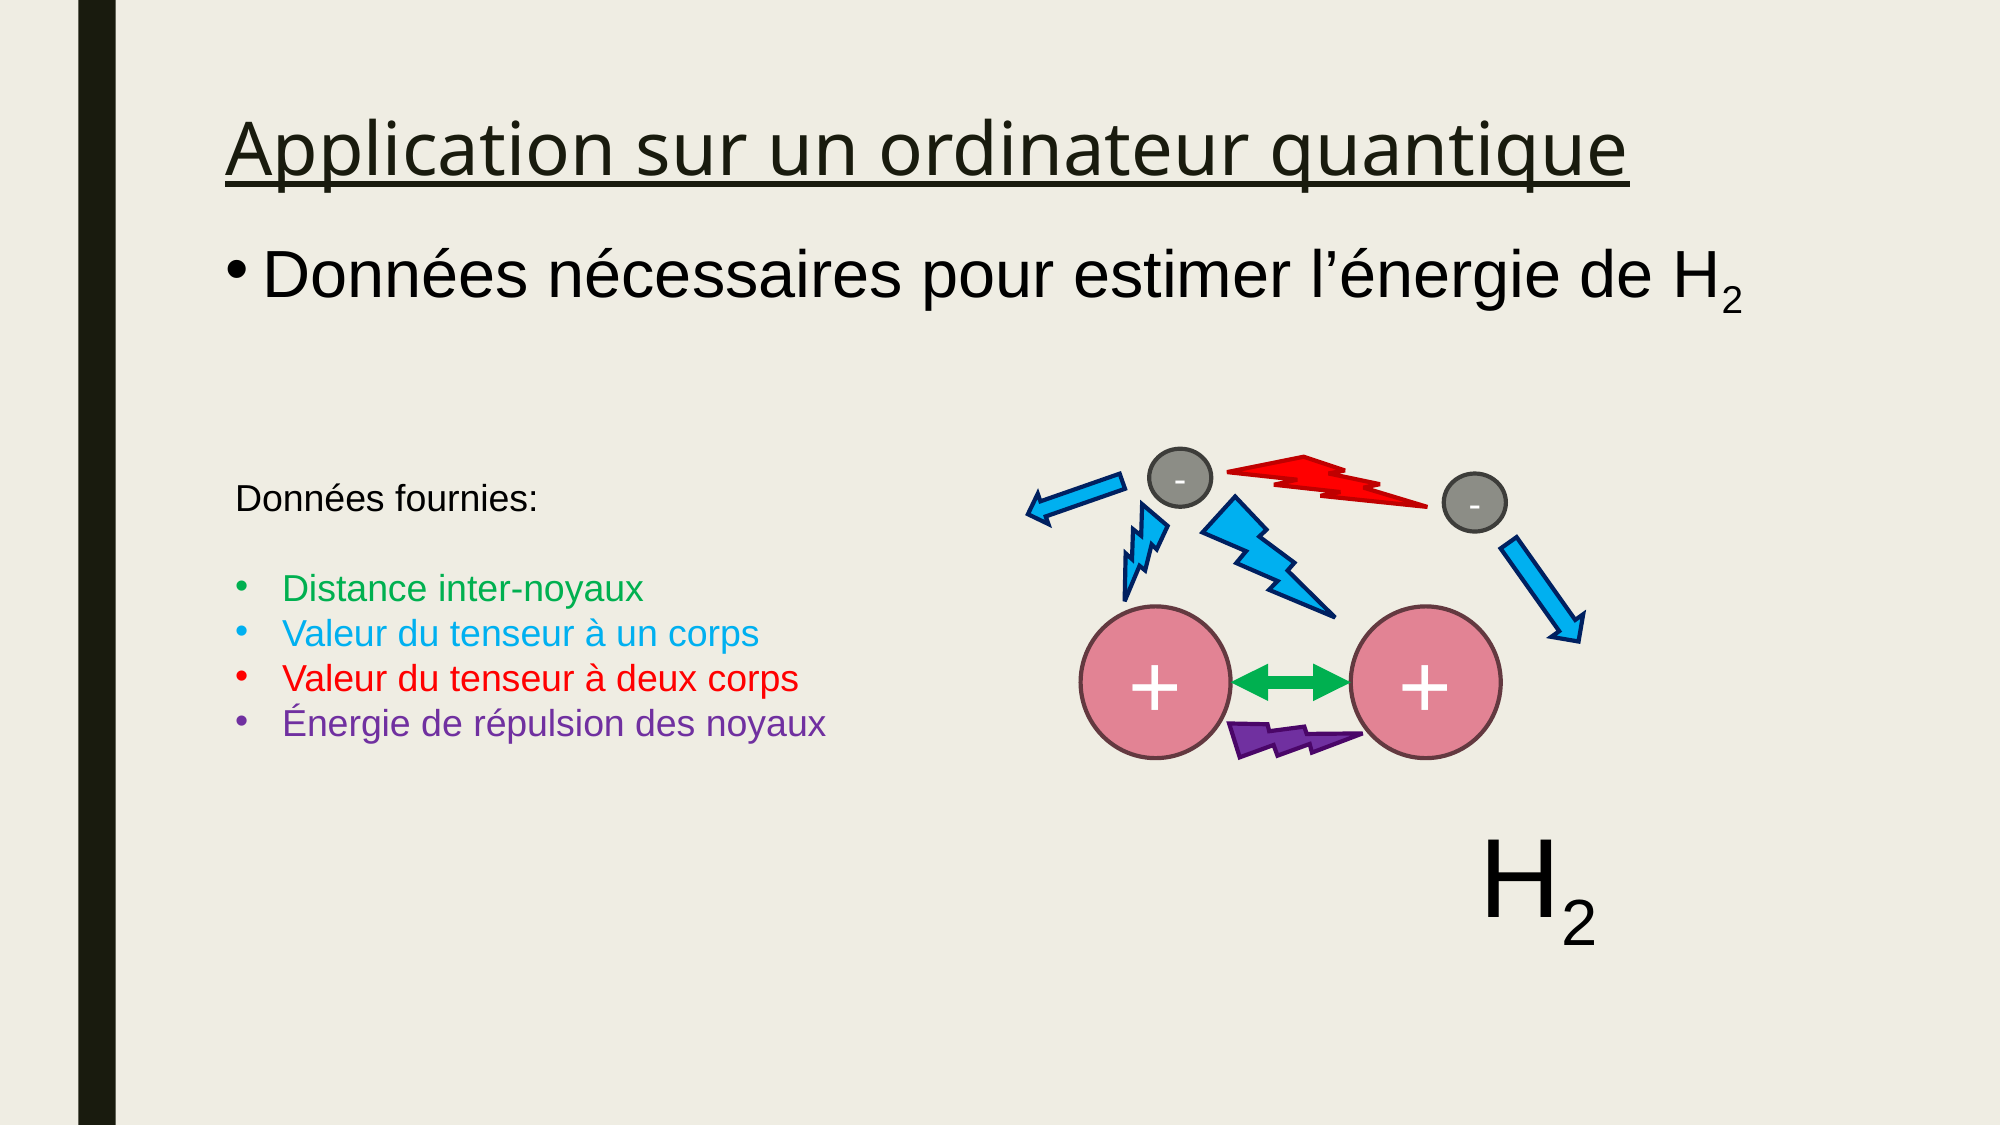

Application sur un ordinateur quantique
# Données nécessaires pour estimer l’énergie de H2
-
Données fournies:
Distance inter-noyaux
Valeur du tenseur à un corps
Valeur du tenseur à deux corps
Énergie de répulsion des noyaux
-
+
+
H2